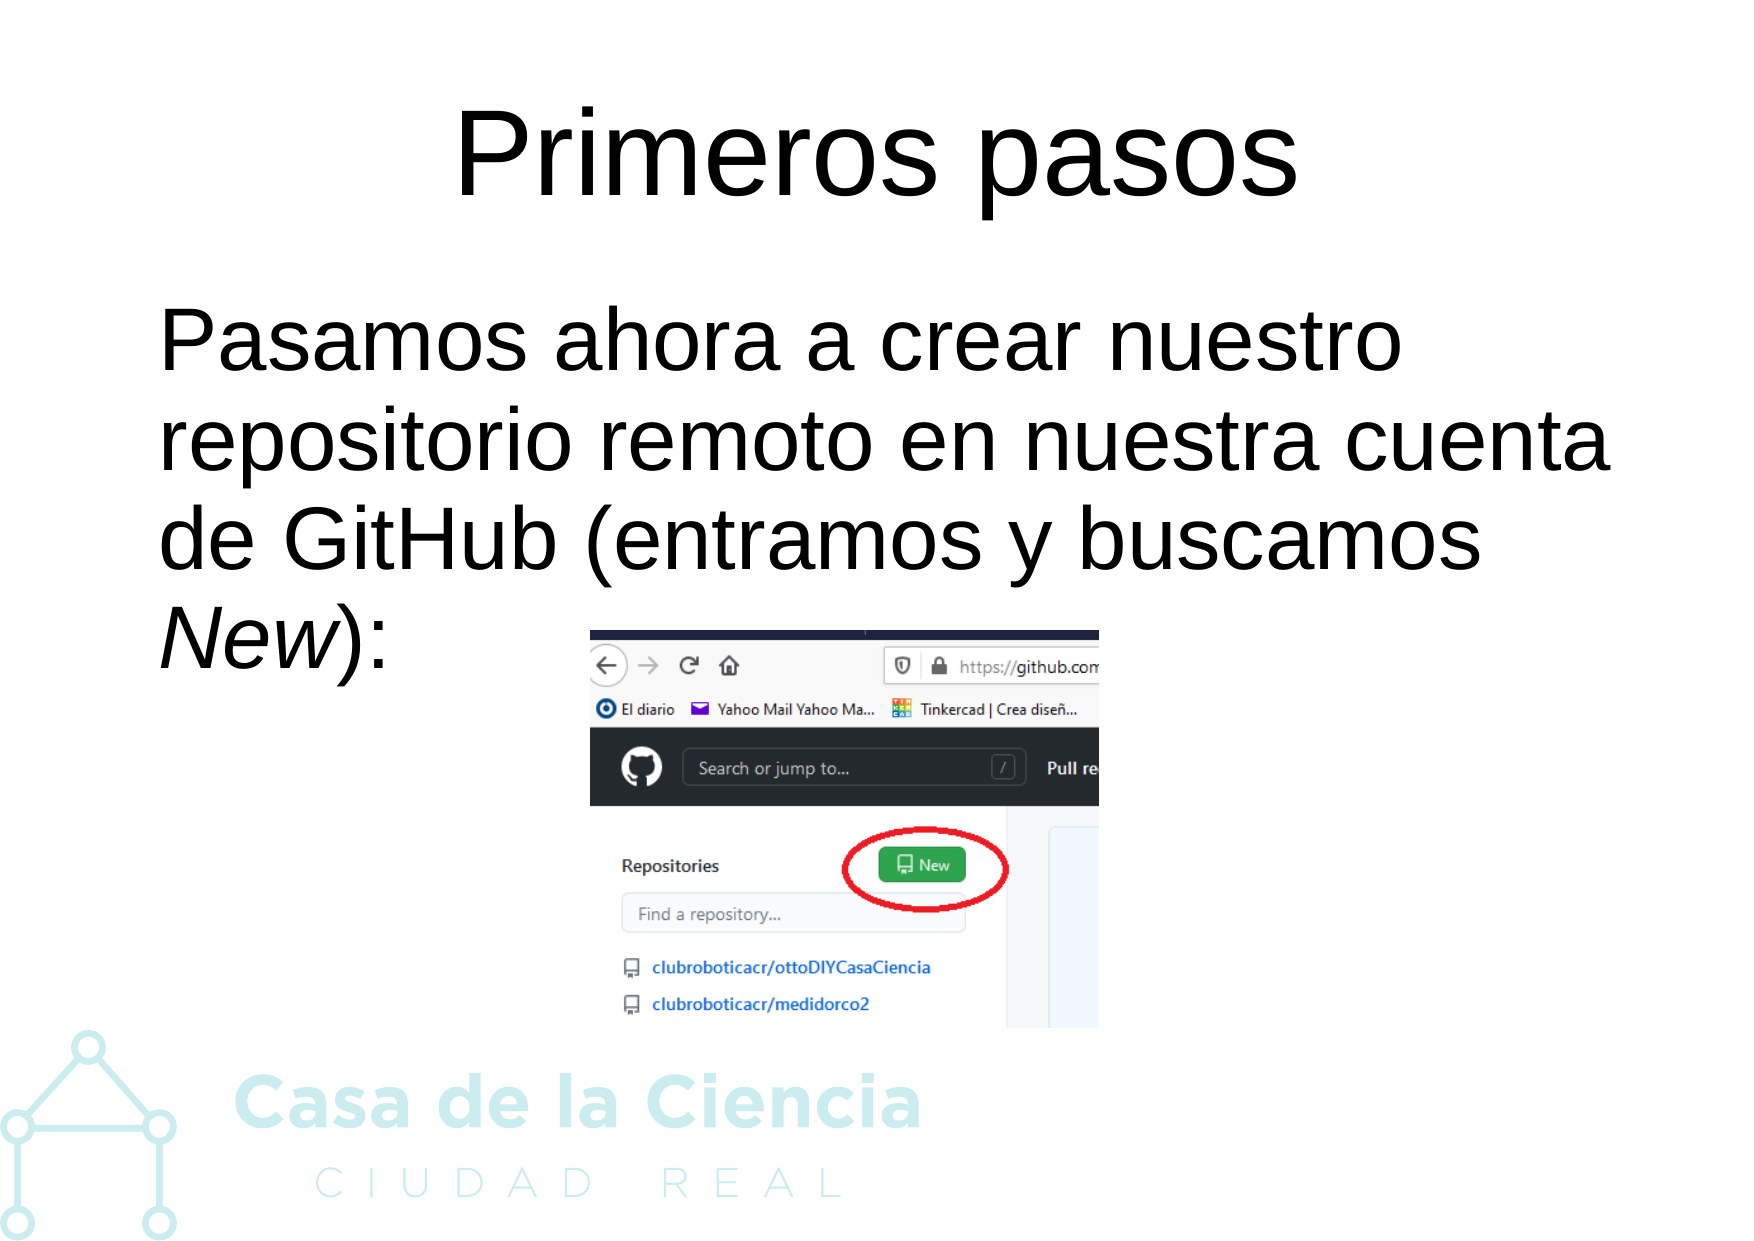

# Primeros pasos
Pasamos ahora a crear nuestro repositorio remoto en nuestra cuenta de GitHub (entramos y buscamos New):